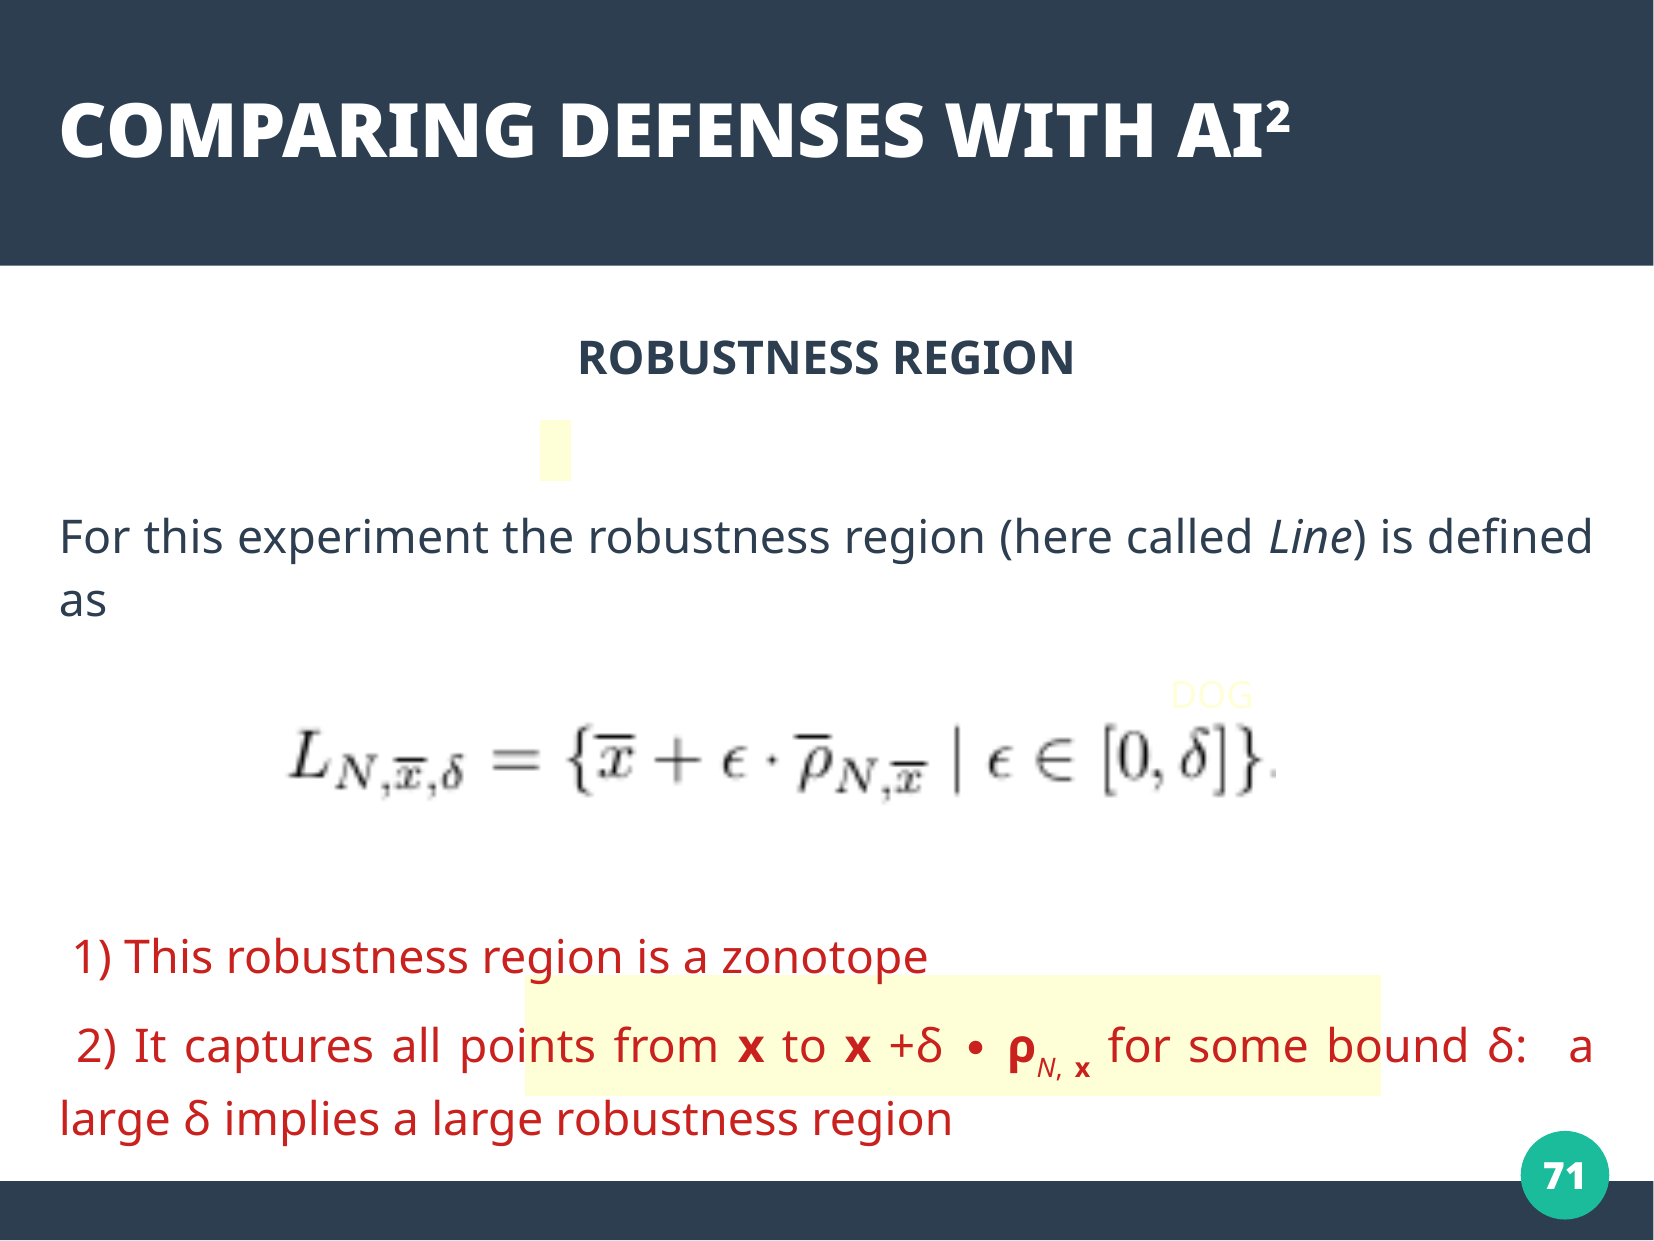

# COMPARING DEFENSES WITH AI2
ROBUSTNESS REGION
For this experiment the robustness region (here called Line) is defined as
 1) This robustness region is a zonotope
 2) It captures all points from x to x +δ ∙ ρN, x for some bound δ: 	a large δ implies a large robustness region
DOG
71